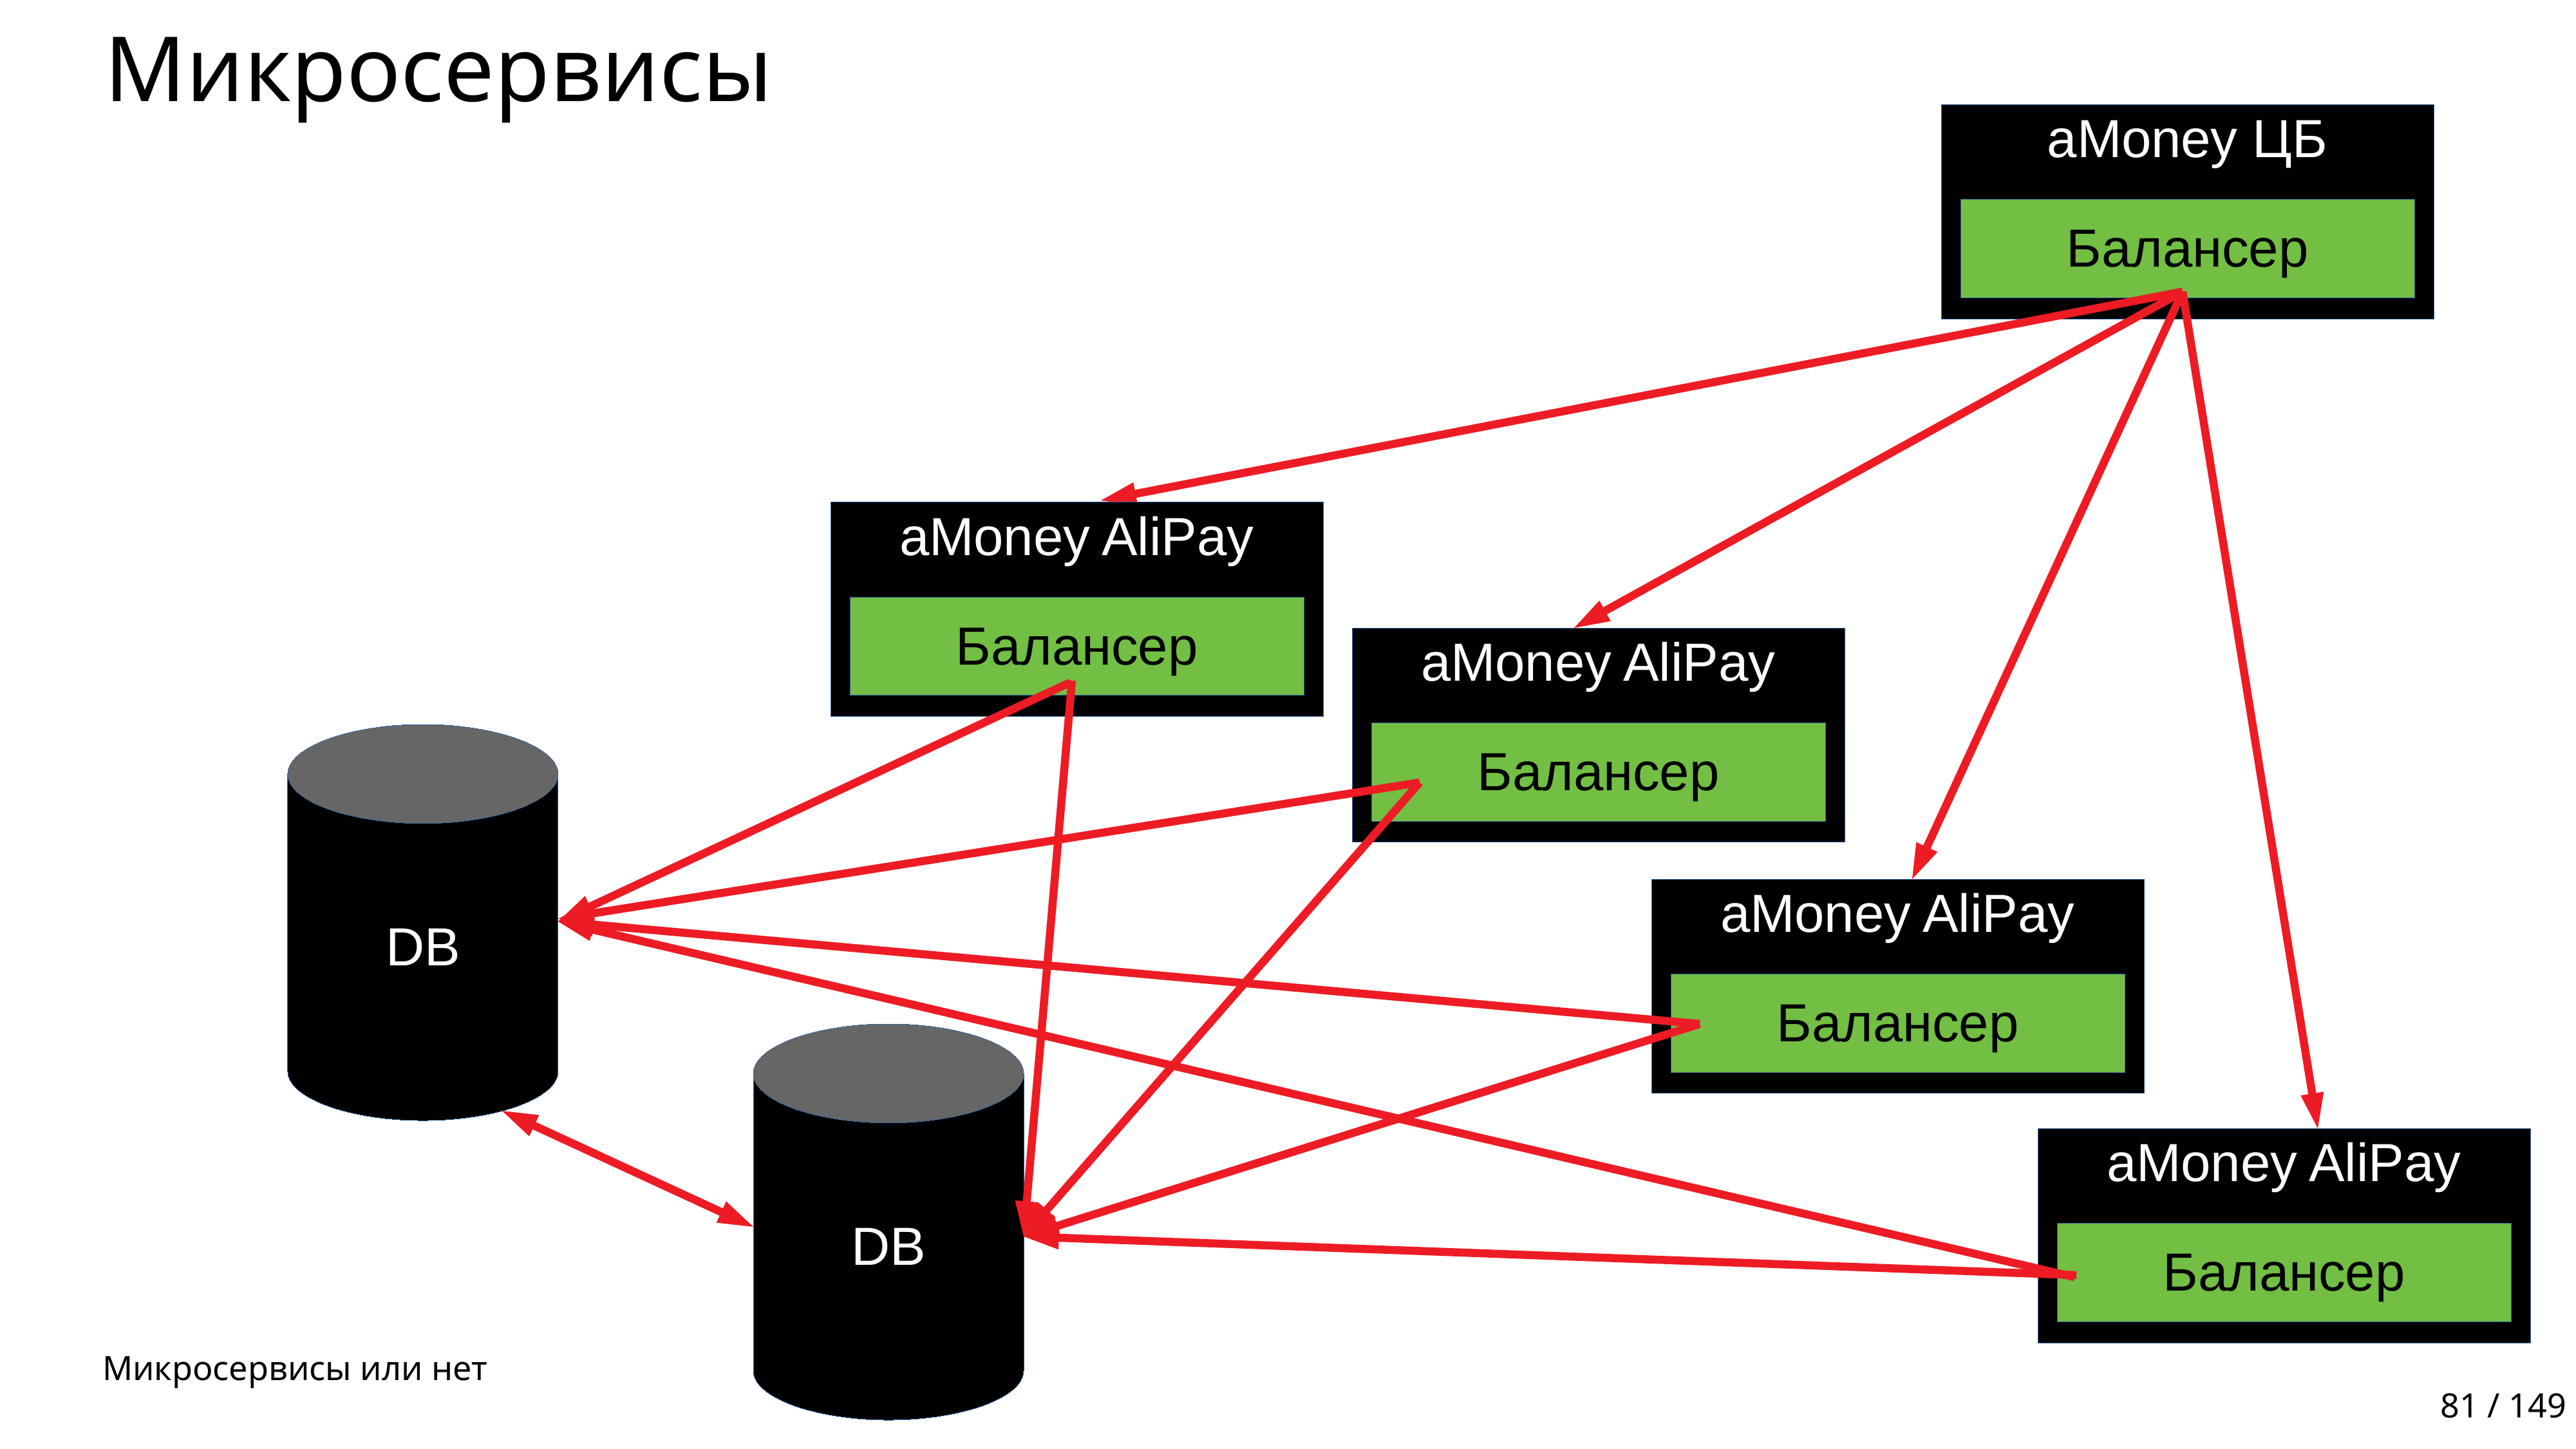

Микросервисы
aMoney ЦБ
Балансер
aMoney AliPay
Балансер
aMoney AliPay
Балансер
DB
aMoney AliPay
Балансер
DB
aMoney AliPay
Балансер
# Микросервисы или нет